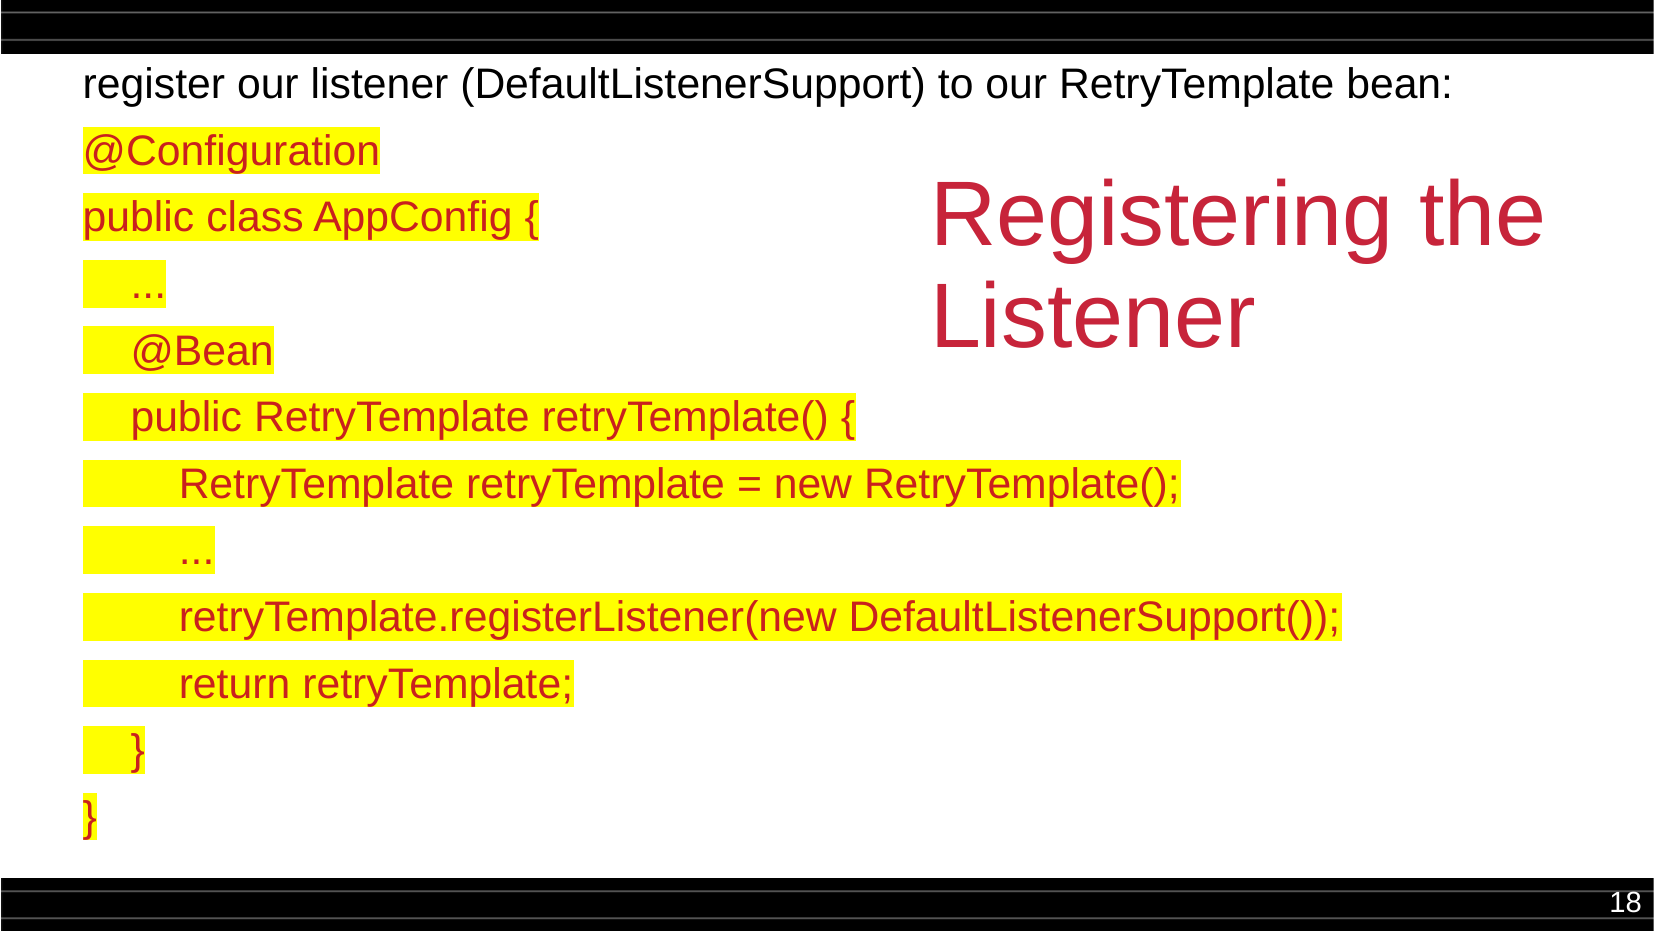

register our listener (DefaultListenerSupport) to our RetryTemplate bean:
@Configuration
public class AppConfig {
 ...
 @Bean
 public RetryTemplate retryTemplate() {
 RetryTemplate retryTemplate = new RetryTemplate();
 ...
 retryTemplate.registerListener(new DefaultListenerSupport());
 return retryTemplate;
 }
}
# Registering the Listener